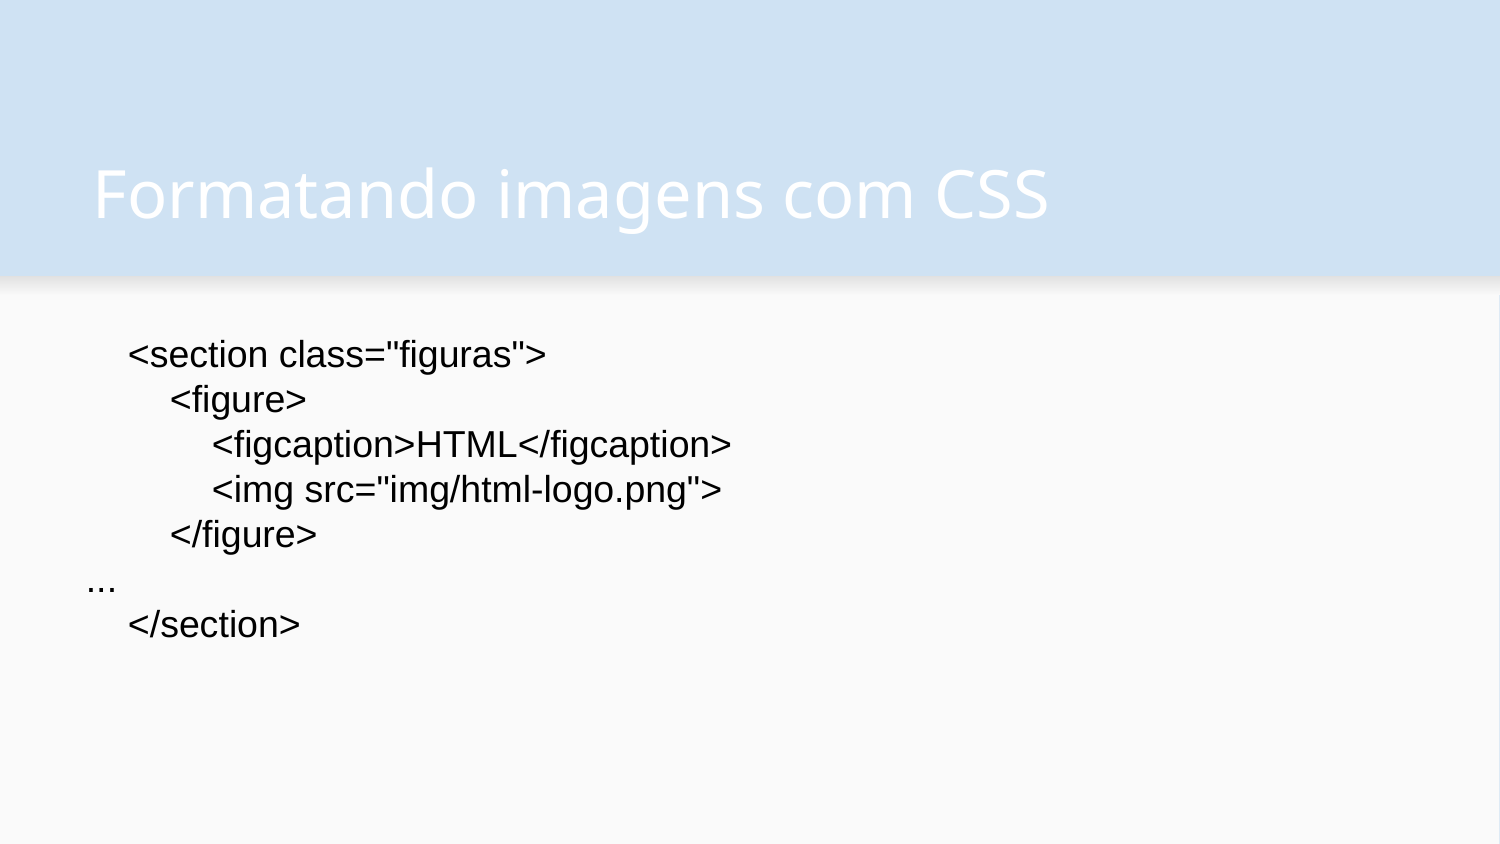

# Formatando imagens com CSS
 <section class="figuras">
 <figure>
 <figcaption>HTML</figcaption>
 <img src="img/html-logo.png">
 </figure>
...
 </section>